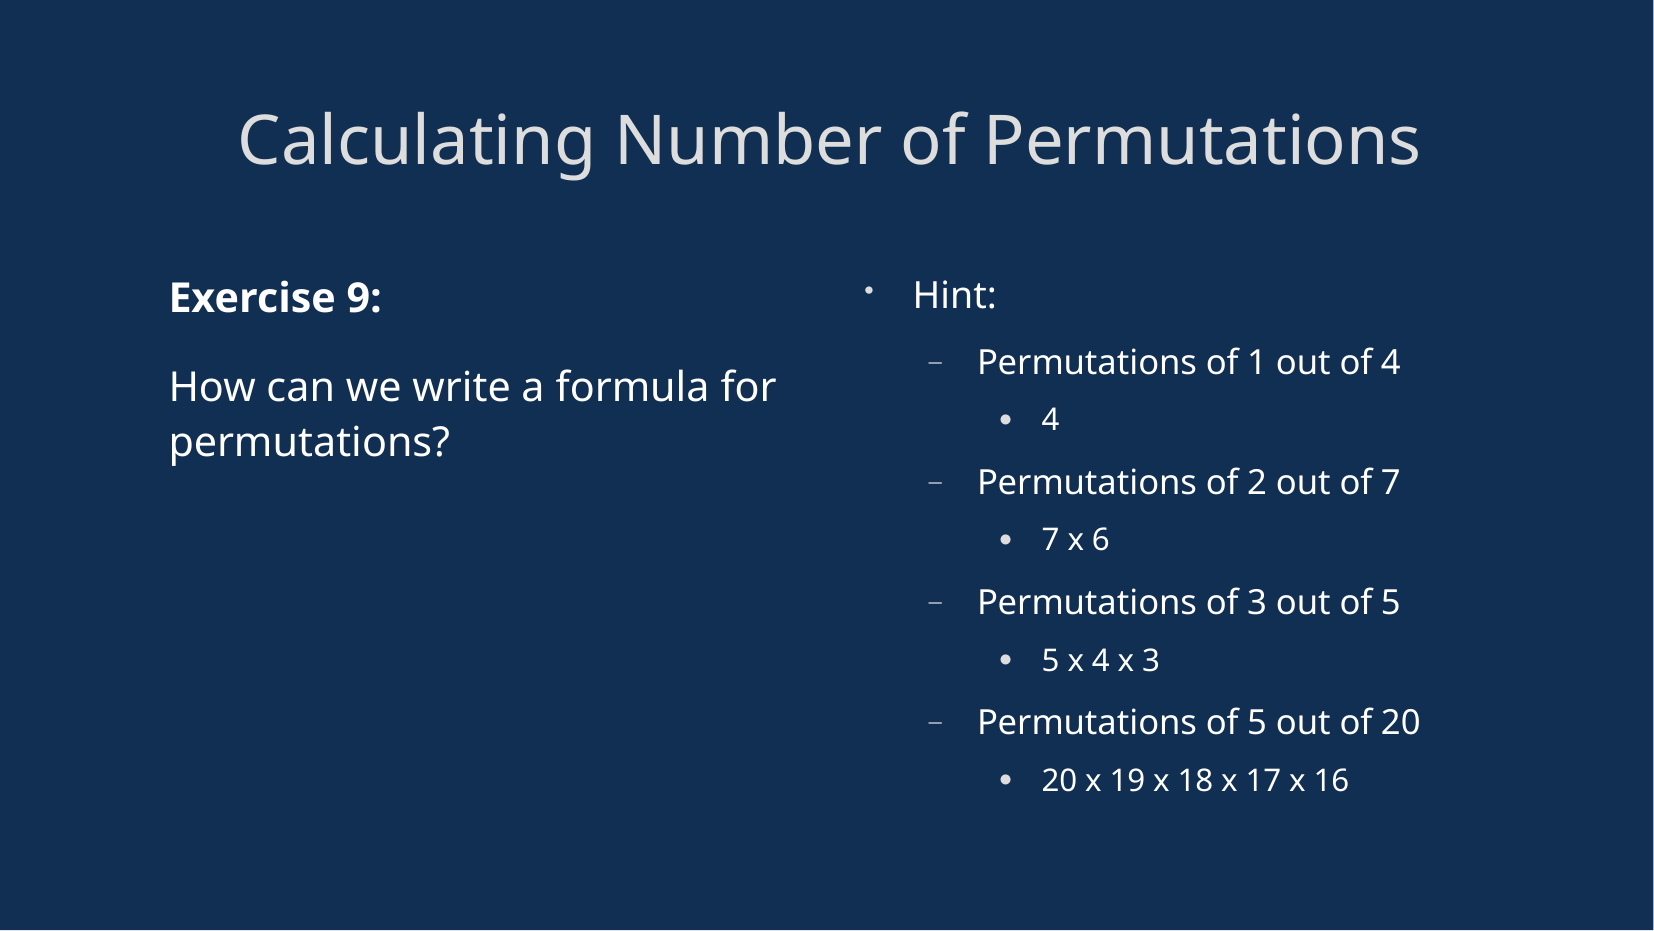

# Calculating Number of Permutations
Exercise 9:
How can we write a formula for permutations?
Hint:
Permutations of 1 out of 4
4
Permutations of 2 out of 7
7 x 6
Permutations of 3 out of 5
5 x 4 x 3
Permutations of 5 out of 20
20 x 19 x 18 x 17 x 16